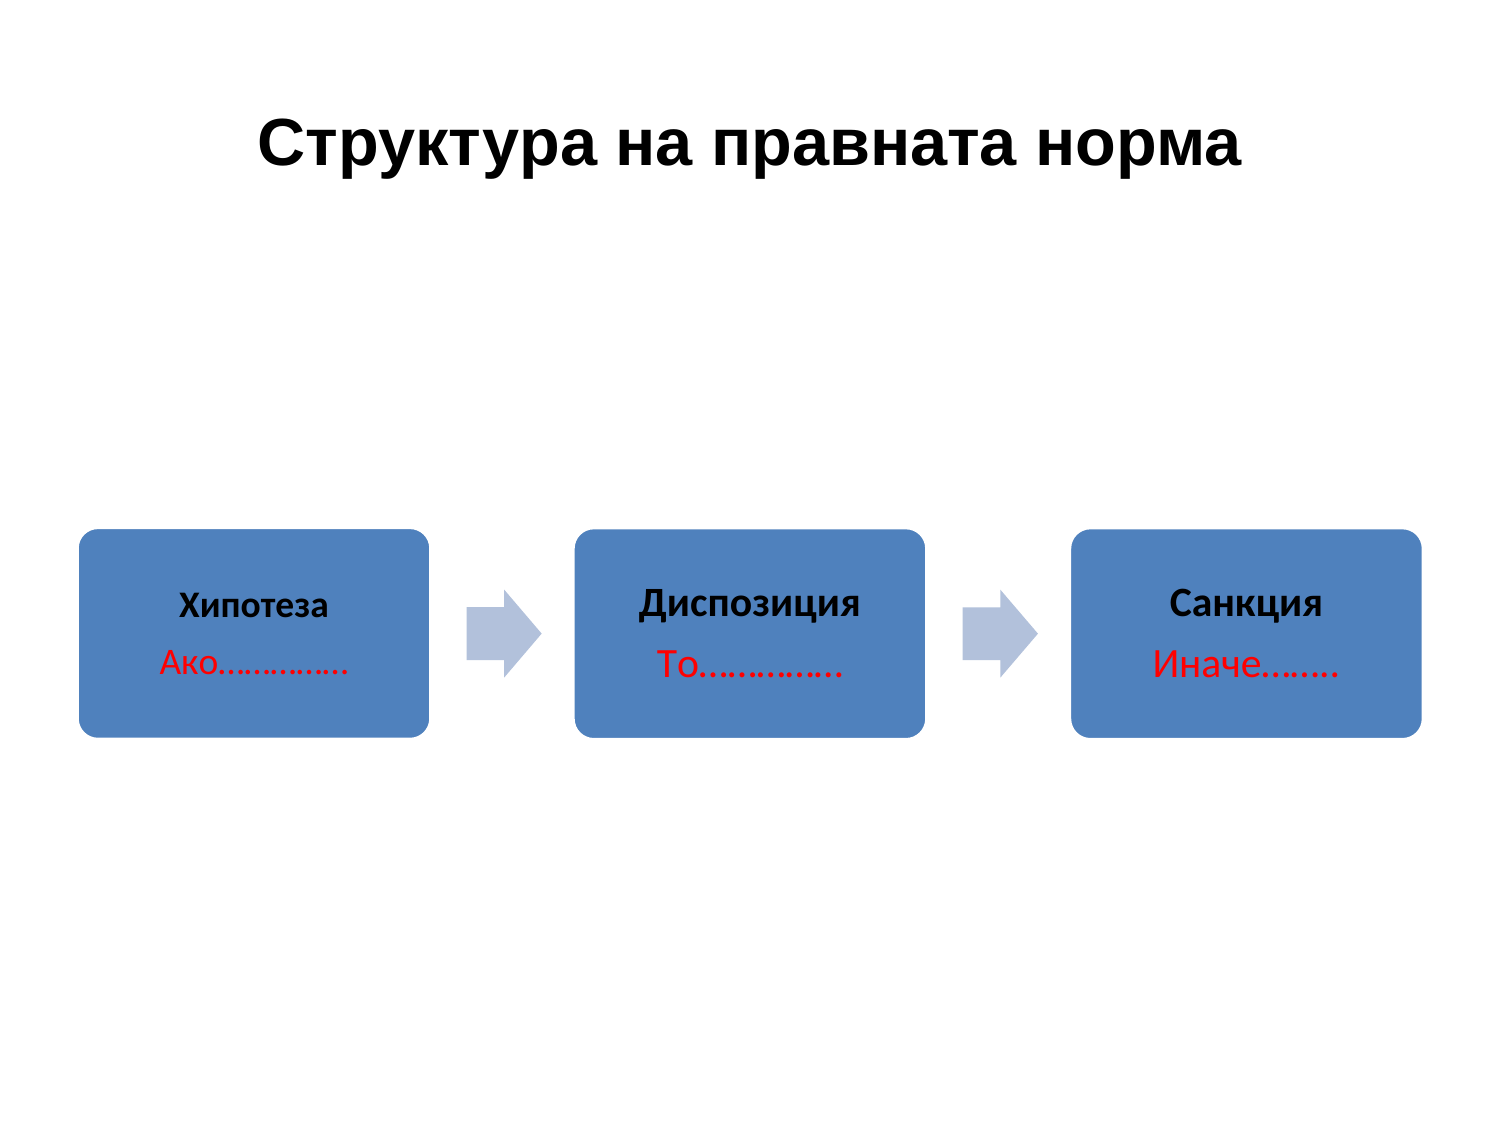

# Структура на правната норма
Хипотеза
Ако……………
Диспозиция
То……………
Санкция
Иначе……..